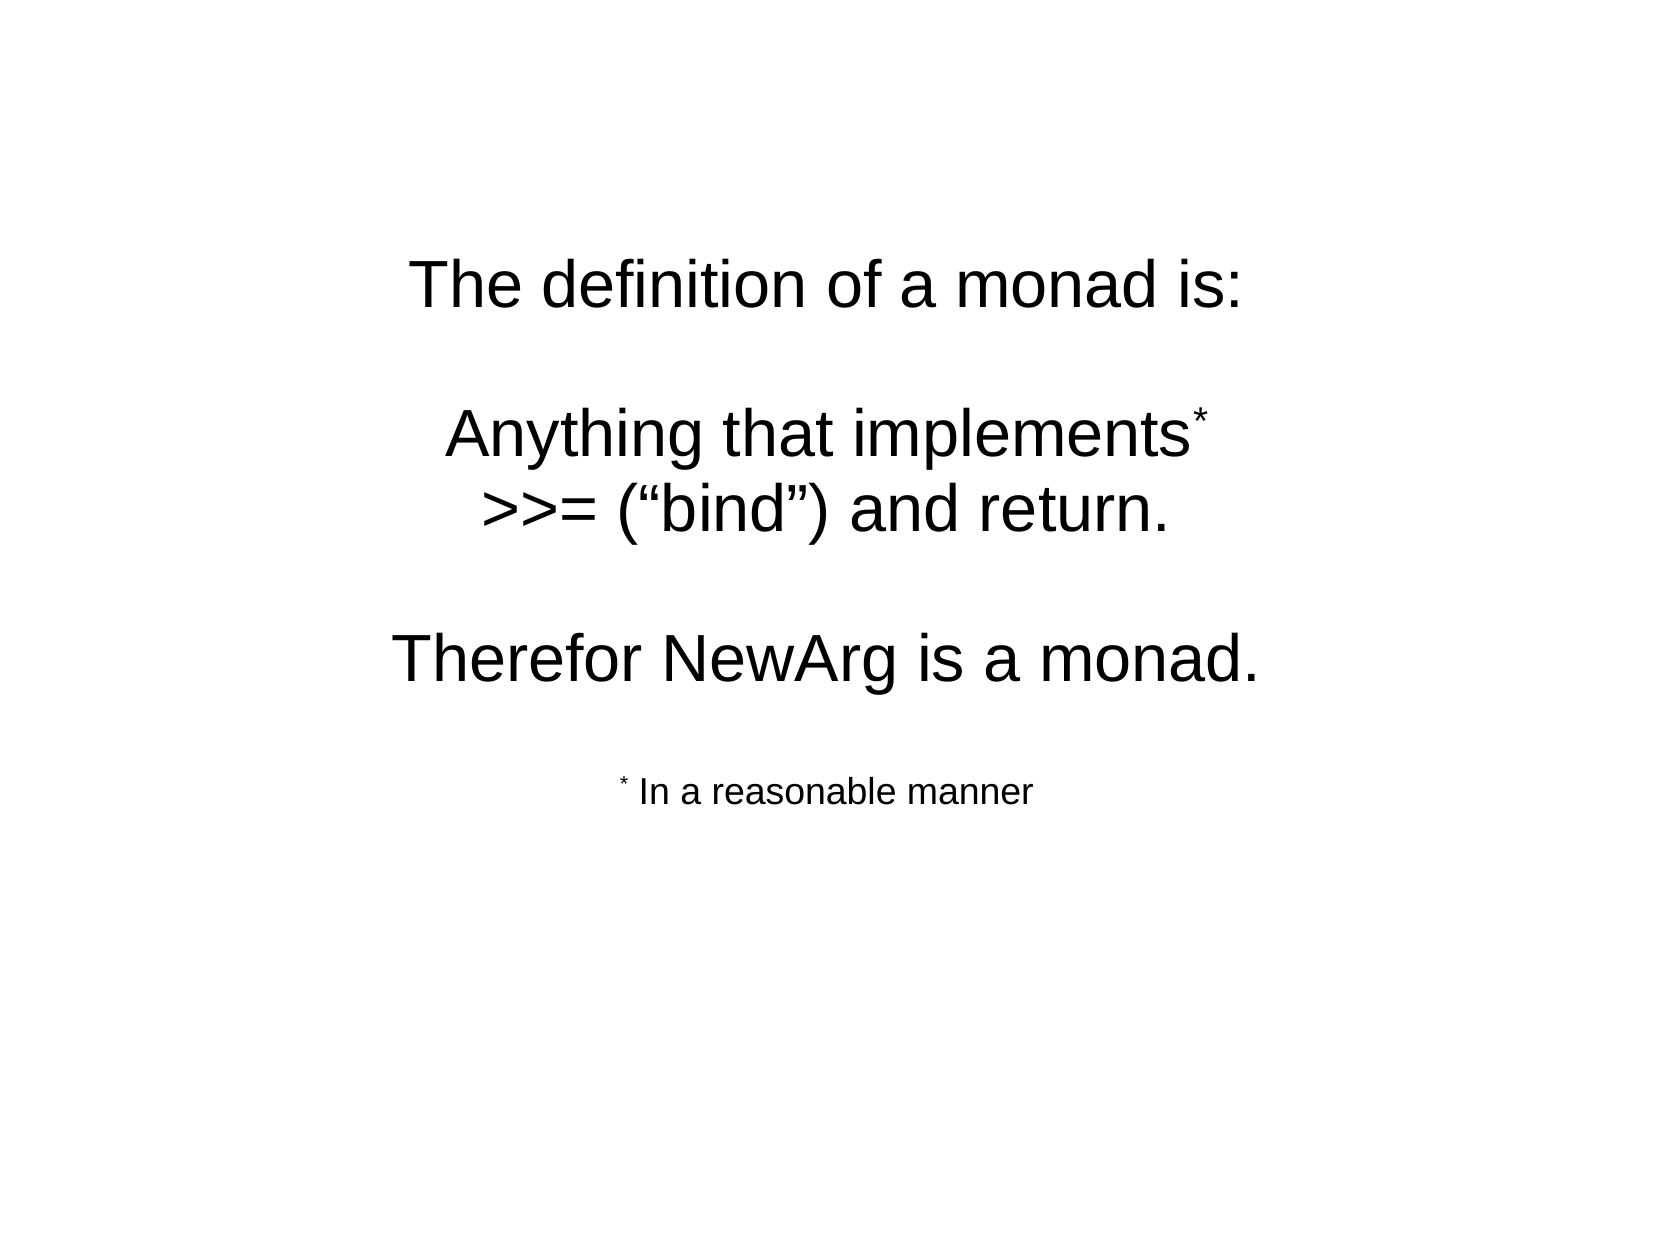

# The definition of a monad is:
Anything that implements*
>>= (“bind”) and return.
Therefor NewArg is a monad.
* In a reasonable manner